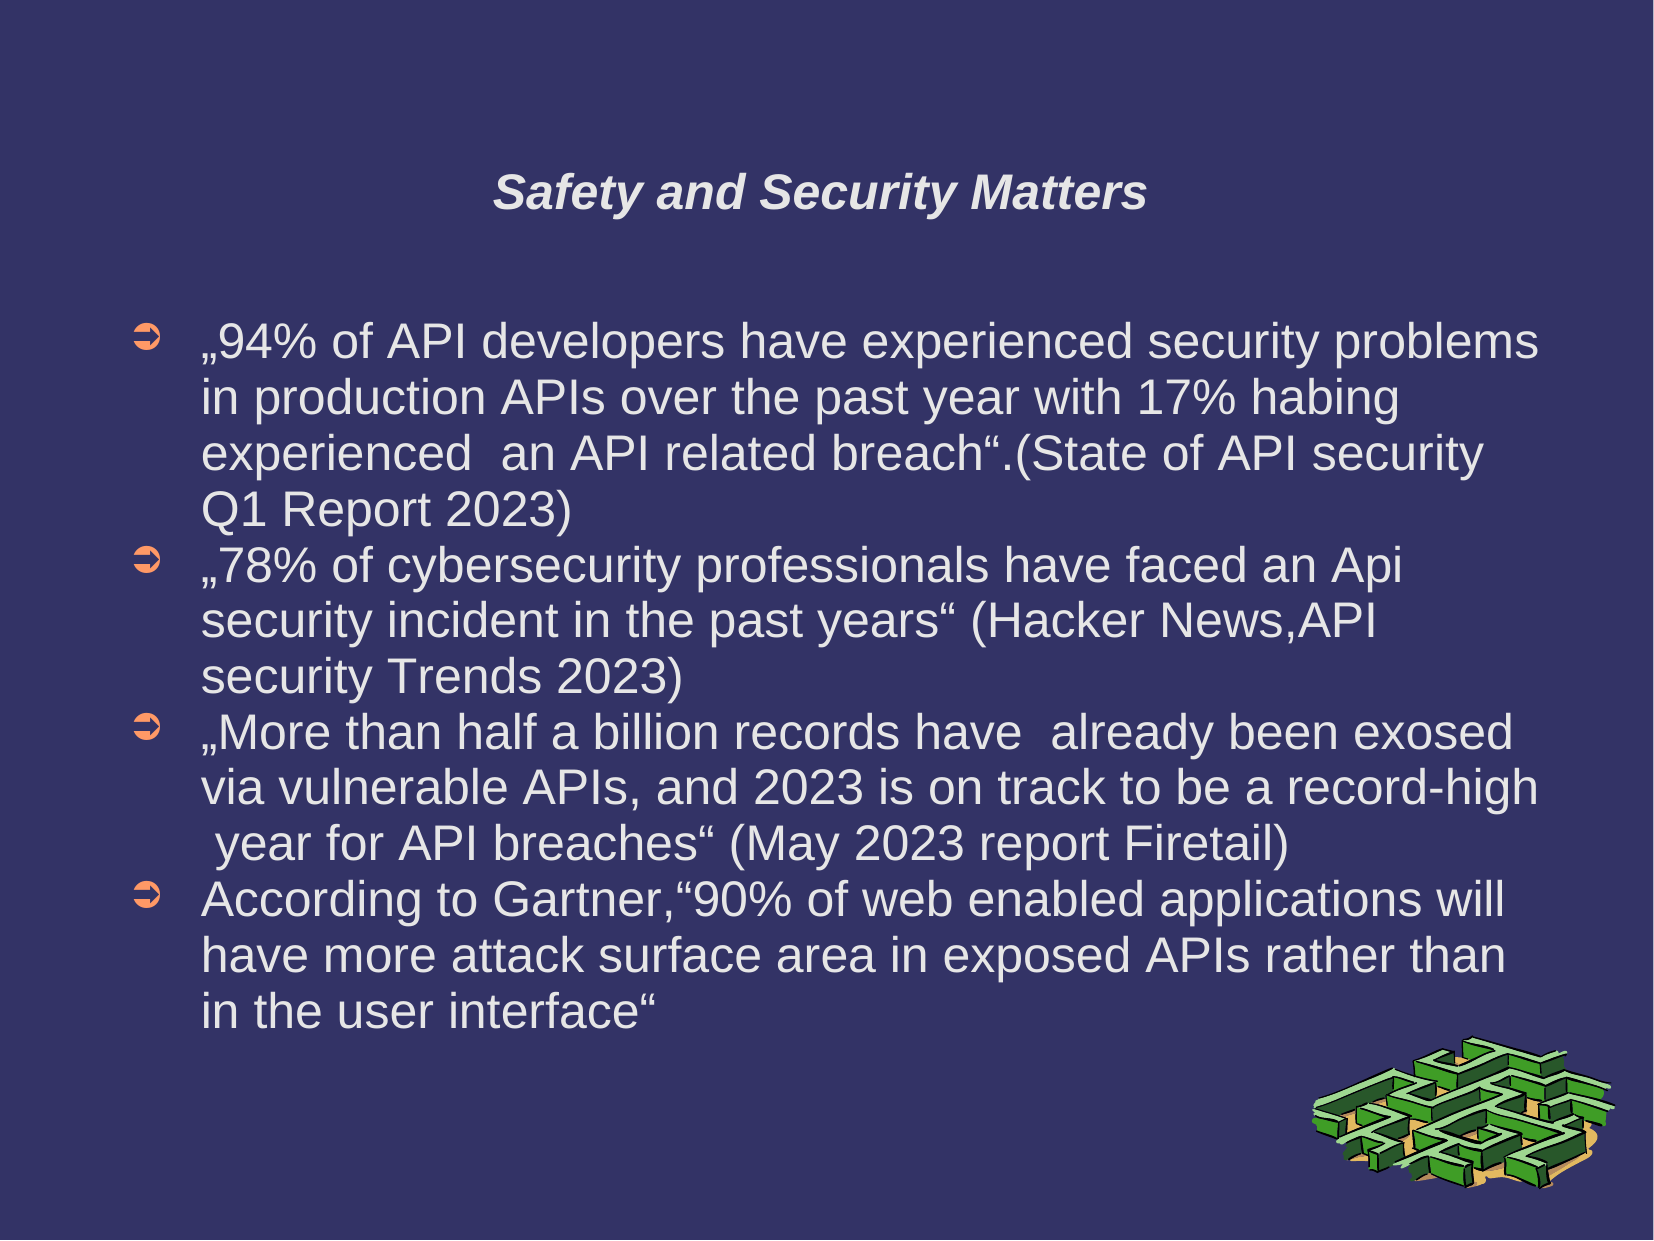

# Safety and Security Matters
„94% of API developers have experienced security problems in production APIs over the past year with 17% habing experienced an API related breach“.(State of API security Q1 Report 2023)
„78% of cybersecurity professionals have faced an Api security incident in the past years“ (Hacker News,API security Trends 2023)
„More than half a billion records have already been exosed via vulnerable APIs, and 2023 is on track to be a record-high year for API breaches“ (May 2023 report Firetail)
According to Gartner,“90% of web enabled applications will have more attack surface area in exposed APIs rather than in the user interface“